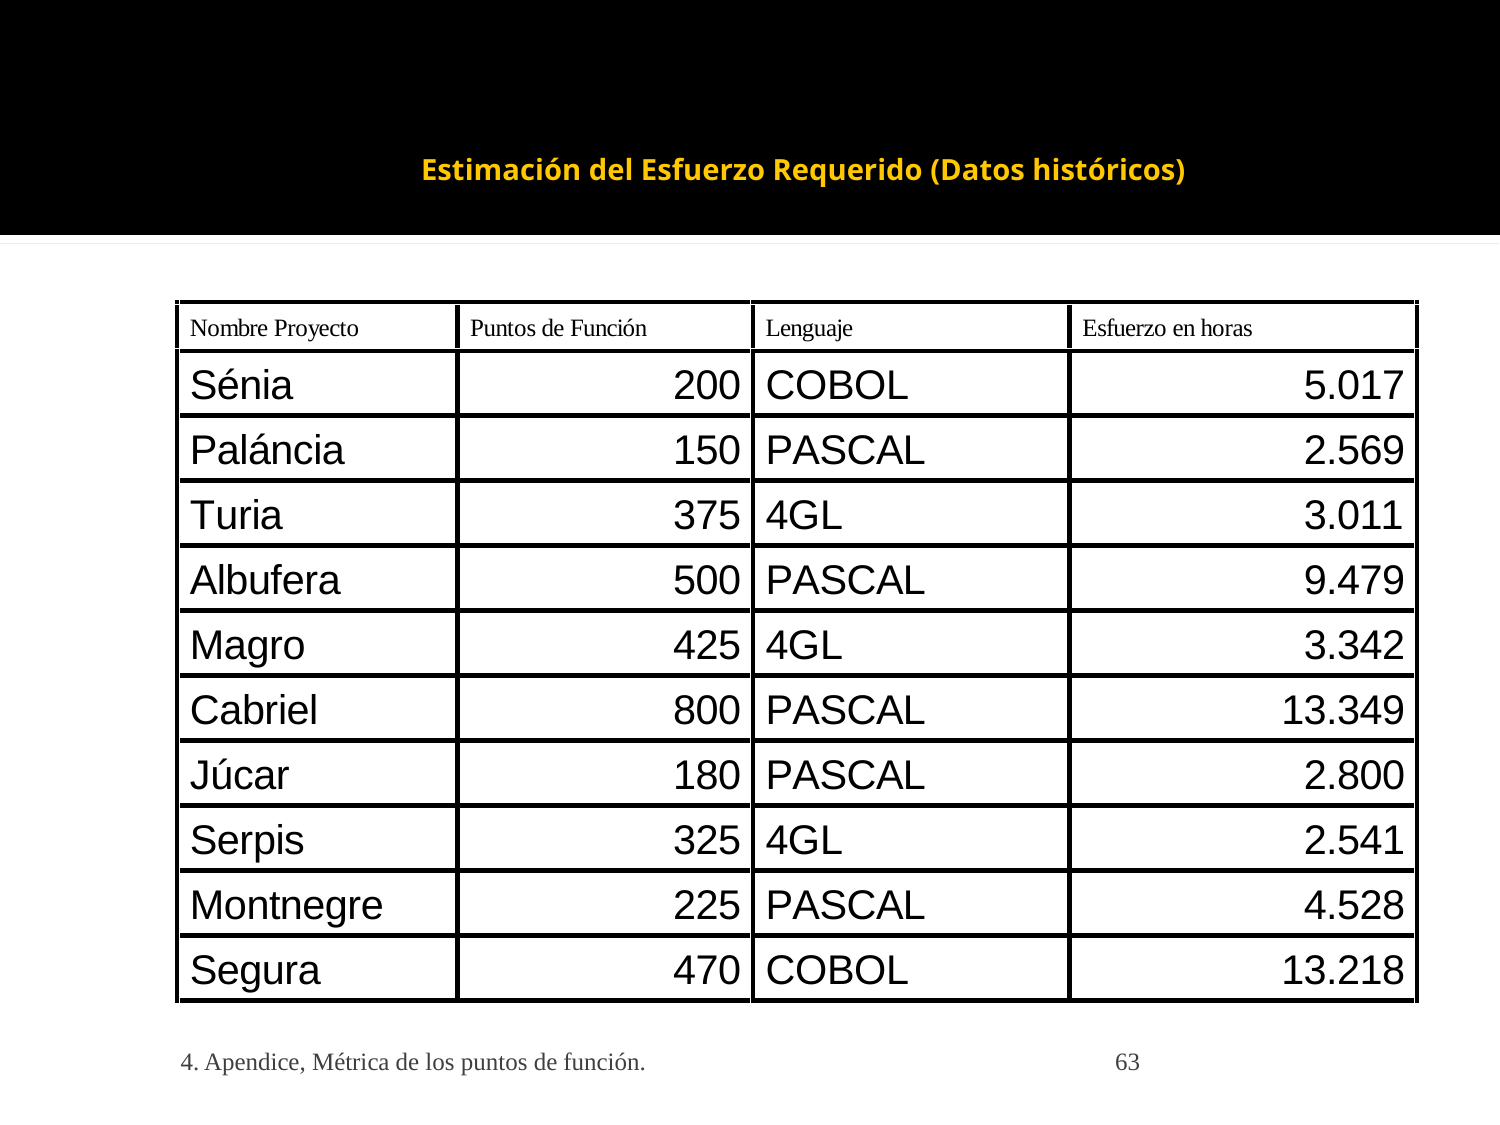

# Estimación del Esfuerzo Requerido (Datos históricos)
4. Apendice, Métrica de los puntos de función.